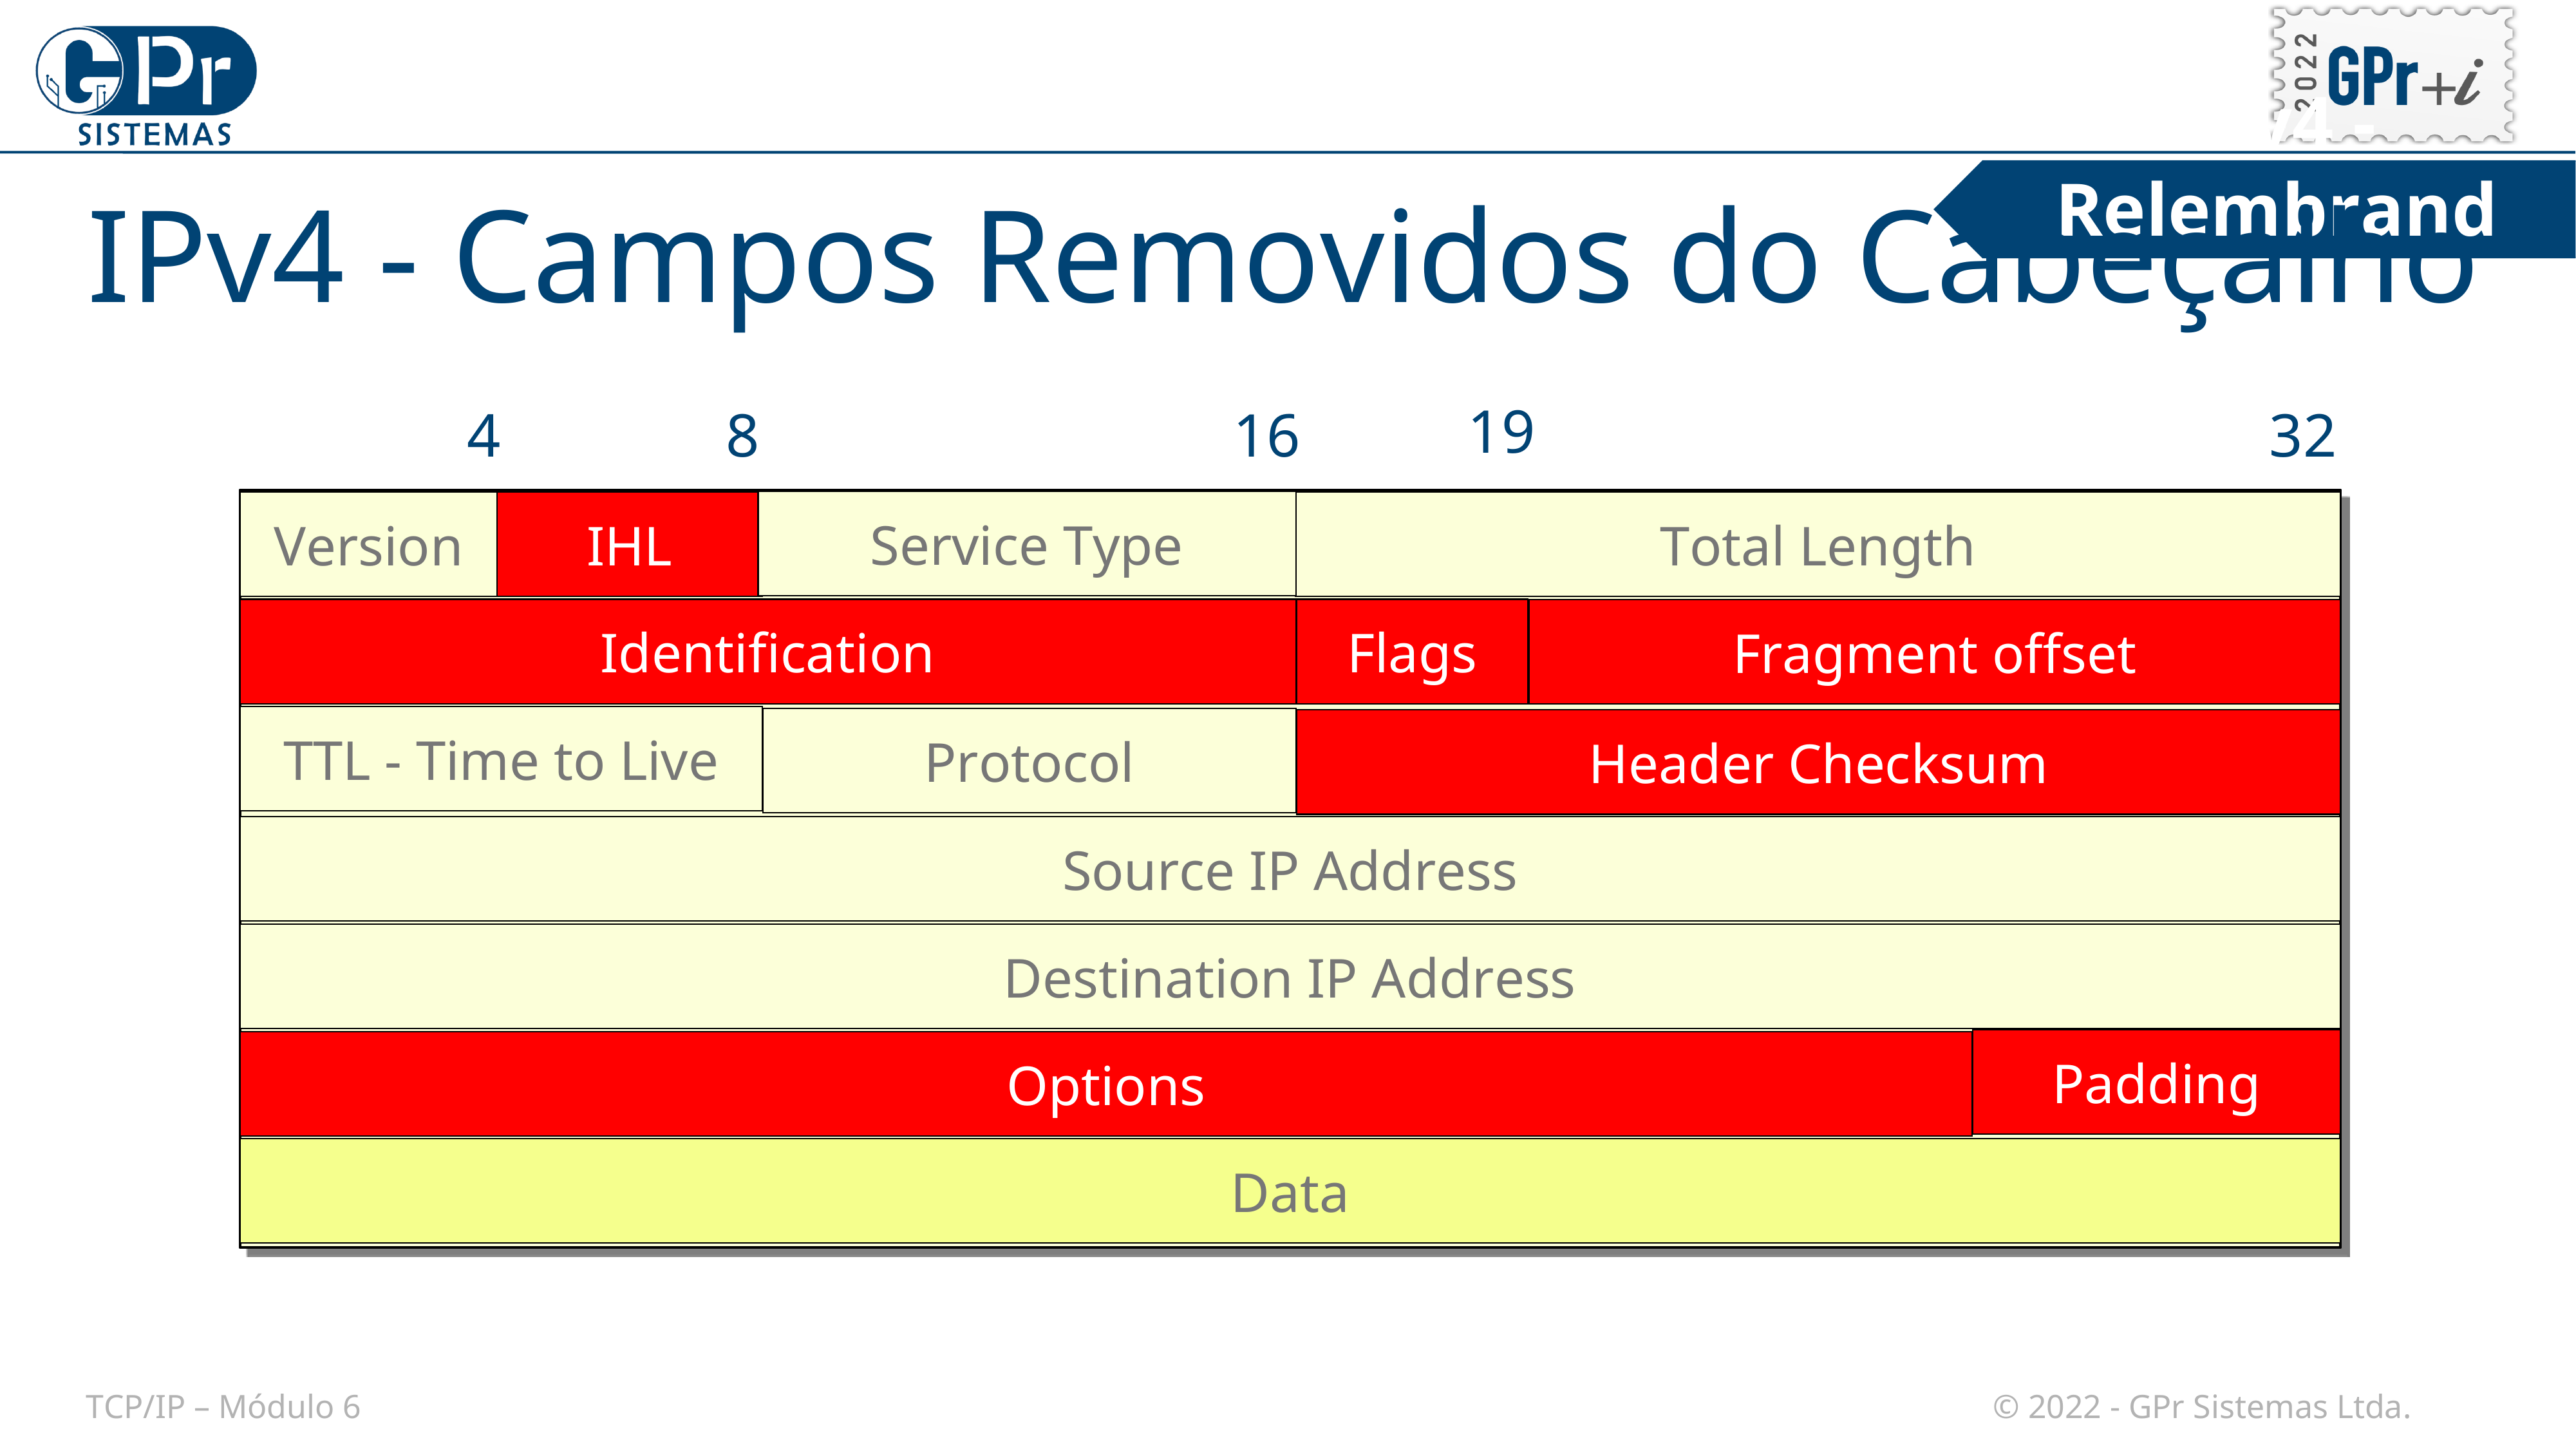

IPv4 - Relembrando
# IPv4 - Campos Removidos do Cabeçalho
19
4
8
16
32
Service Type
IHL
Version
Total Length
Identification
Flags
Fragment offset
TTL - Time to Live
Protocol
Header Checksum
Source IP Address
Destination IP Address
Padding
Options
Data